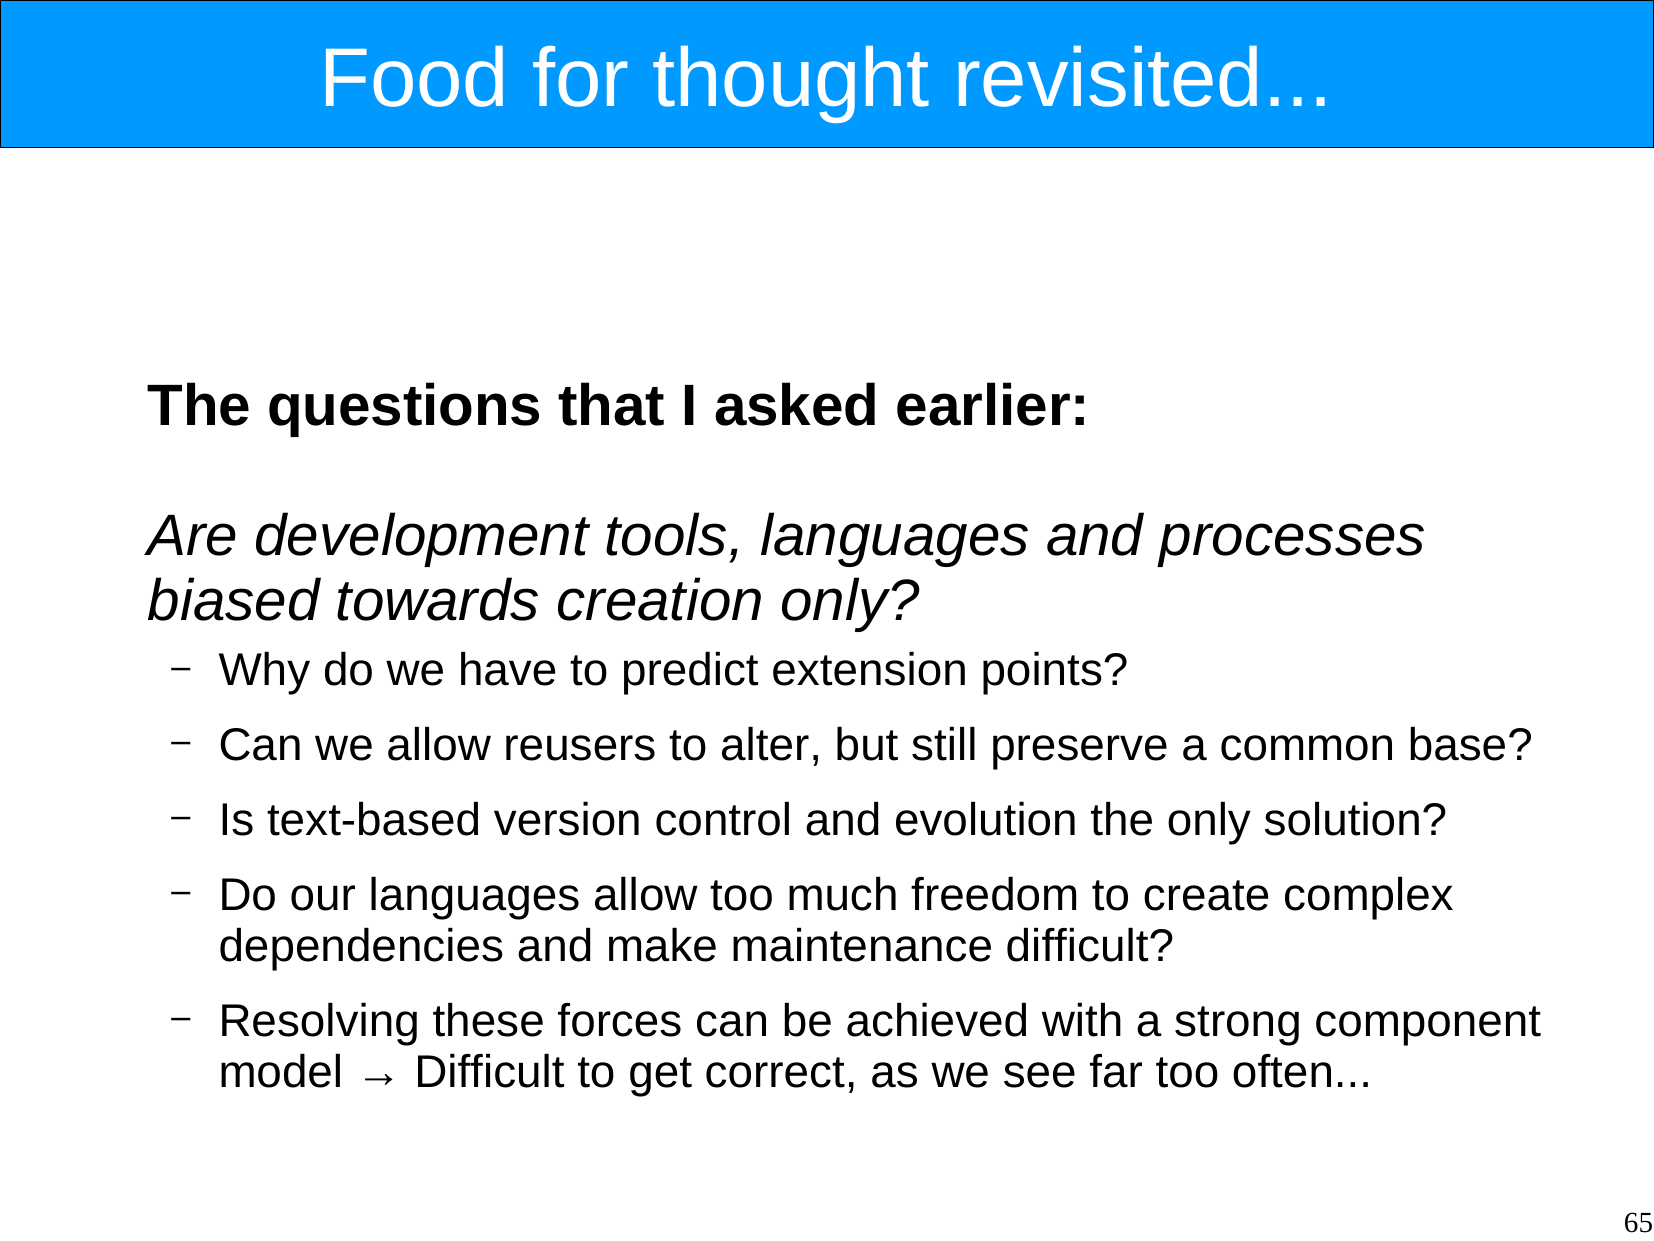

# Food for thought revisited...
The questions that I asked earlier:
Are development tools, languages and processes biased towards creation only?
Why do we have to predict extension points?
Can we allow reusers to alter, but still preserve a common base?
Is text-based version control and evolution the only solution?
Do our languages allow too much freedom to create complex dependencies and make maintenance difficult?
Resolving these forces can be achieved with a strong component model → Difficult to get correct, as we see far too often...
65